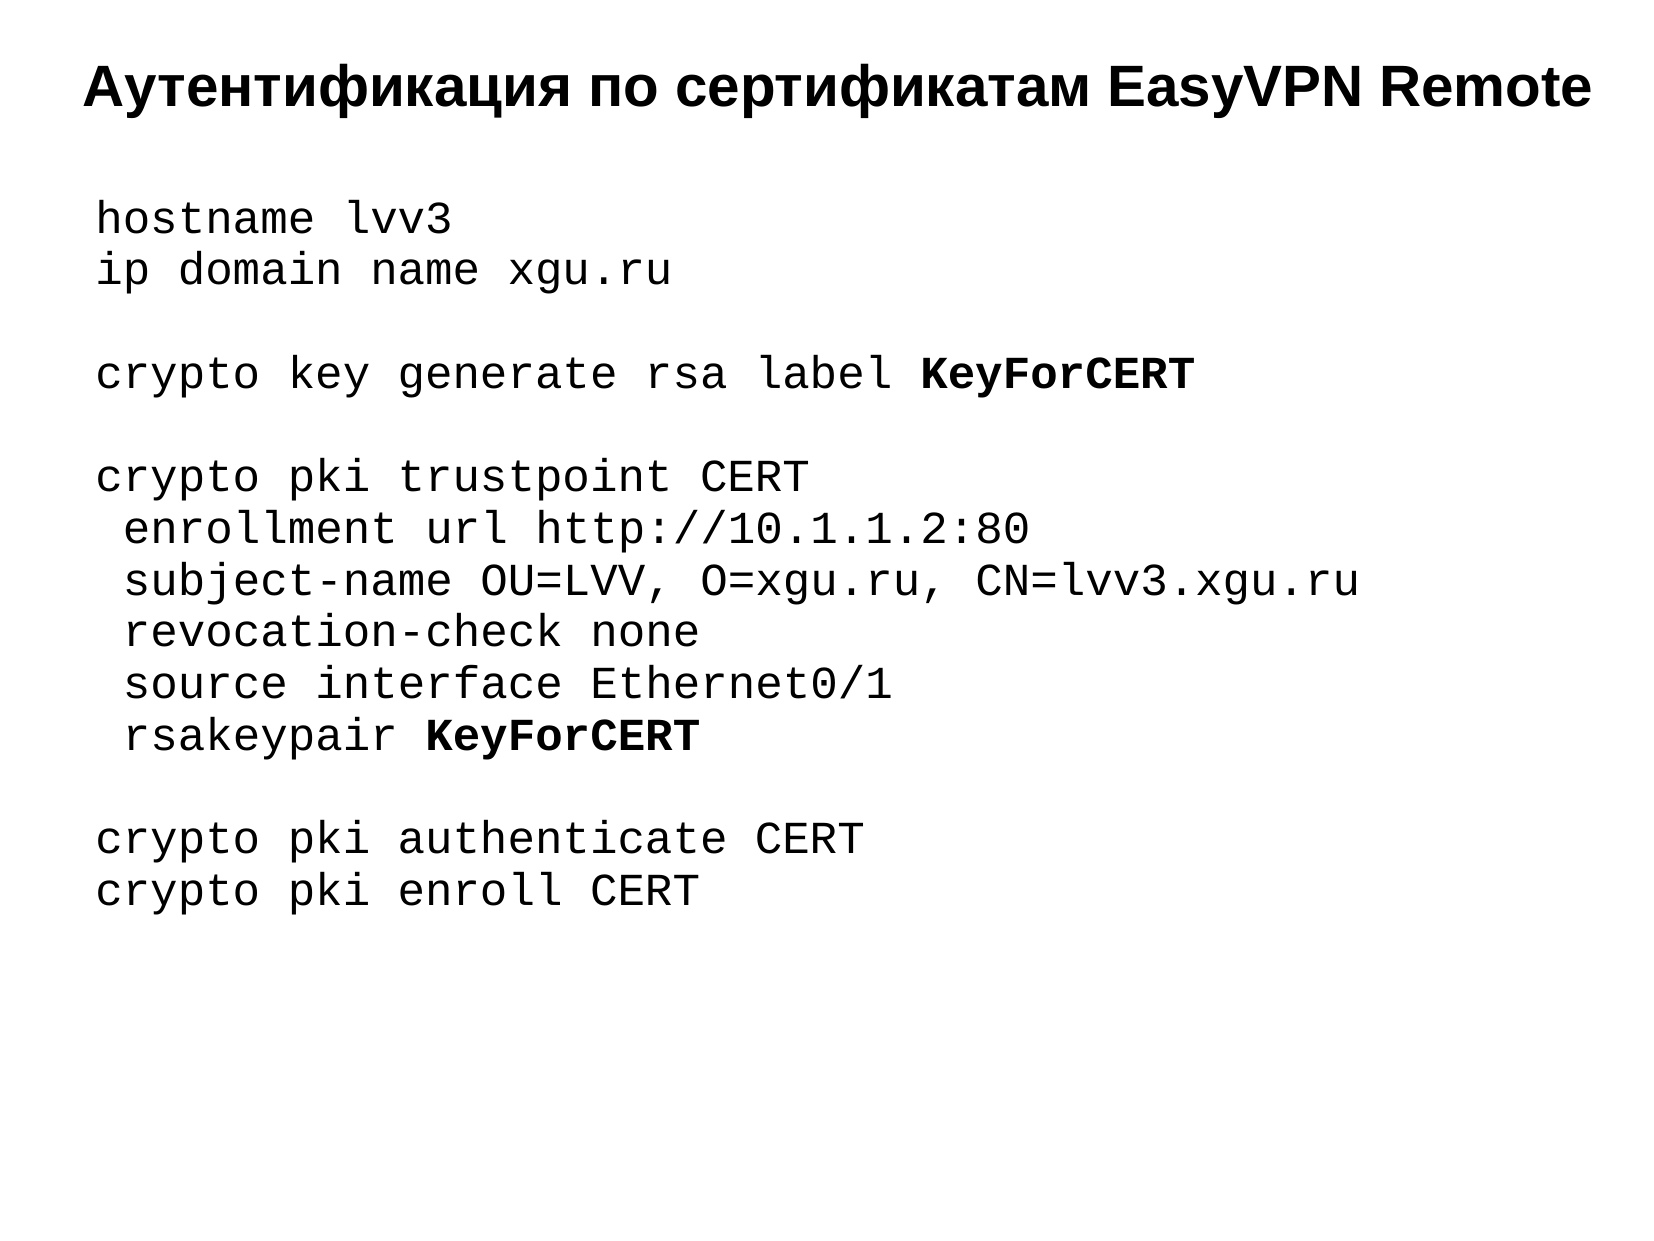

Аутентификация по сертификатам EasyVPN Remote
# hostname lvv3
ip domain name xgu.ru
crypto key generate rsa label KeyForCERT
crypto pki trustpoint CERT
 enrollment url http://10.1.1.2:80
 subject-name OU=LVV, O=xgu.ru, CN=lvv3.xgu.ru
 revocation-check none
 source interface Ethernet0/1
 rsakeypair KeyForCERT
crypto pki authenticate CERT
crypto pki enroll CERT